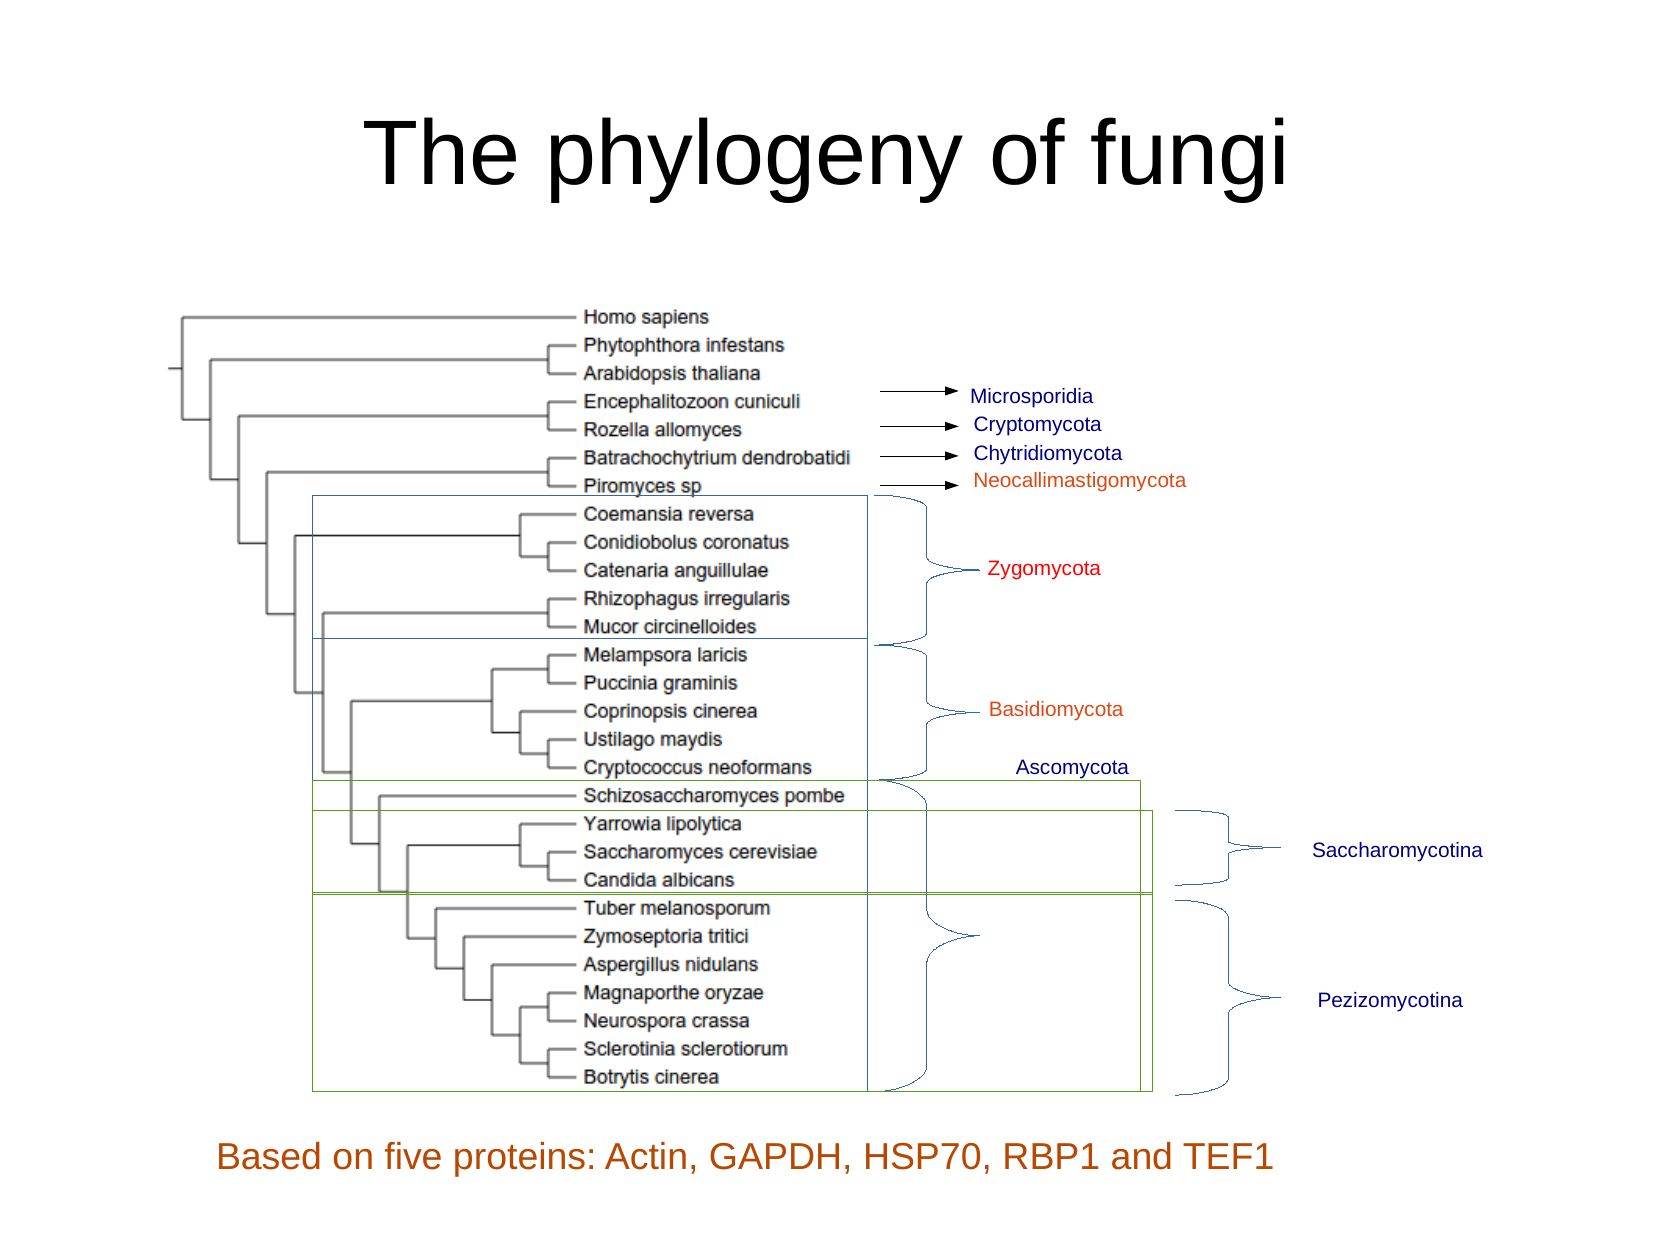

# The phylogeny of fungi
Microsporidia
Cryptomycota
Chytridiomycota
Neocallimastigomycota
Zygomycota
Basidiomycota
Ascomycota
Saccharomycotina
Pezizomycotina
Based on five proteins: Actin, GAPDH, HSP70, RBP1 and TEF1